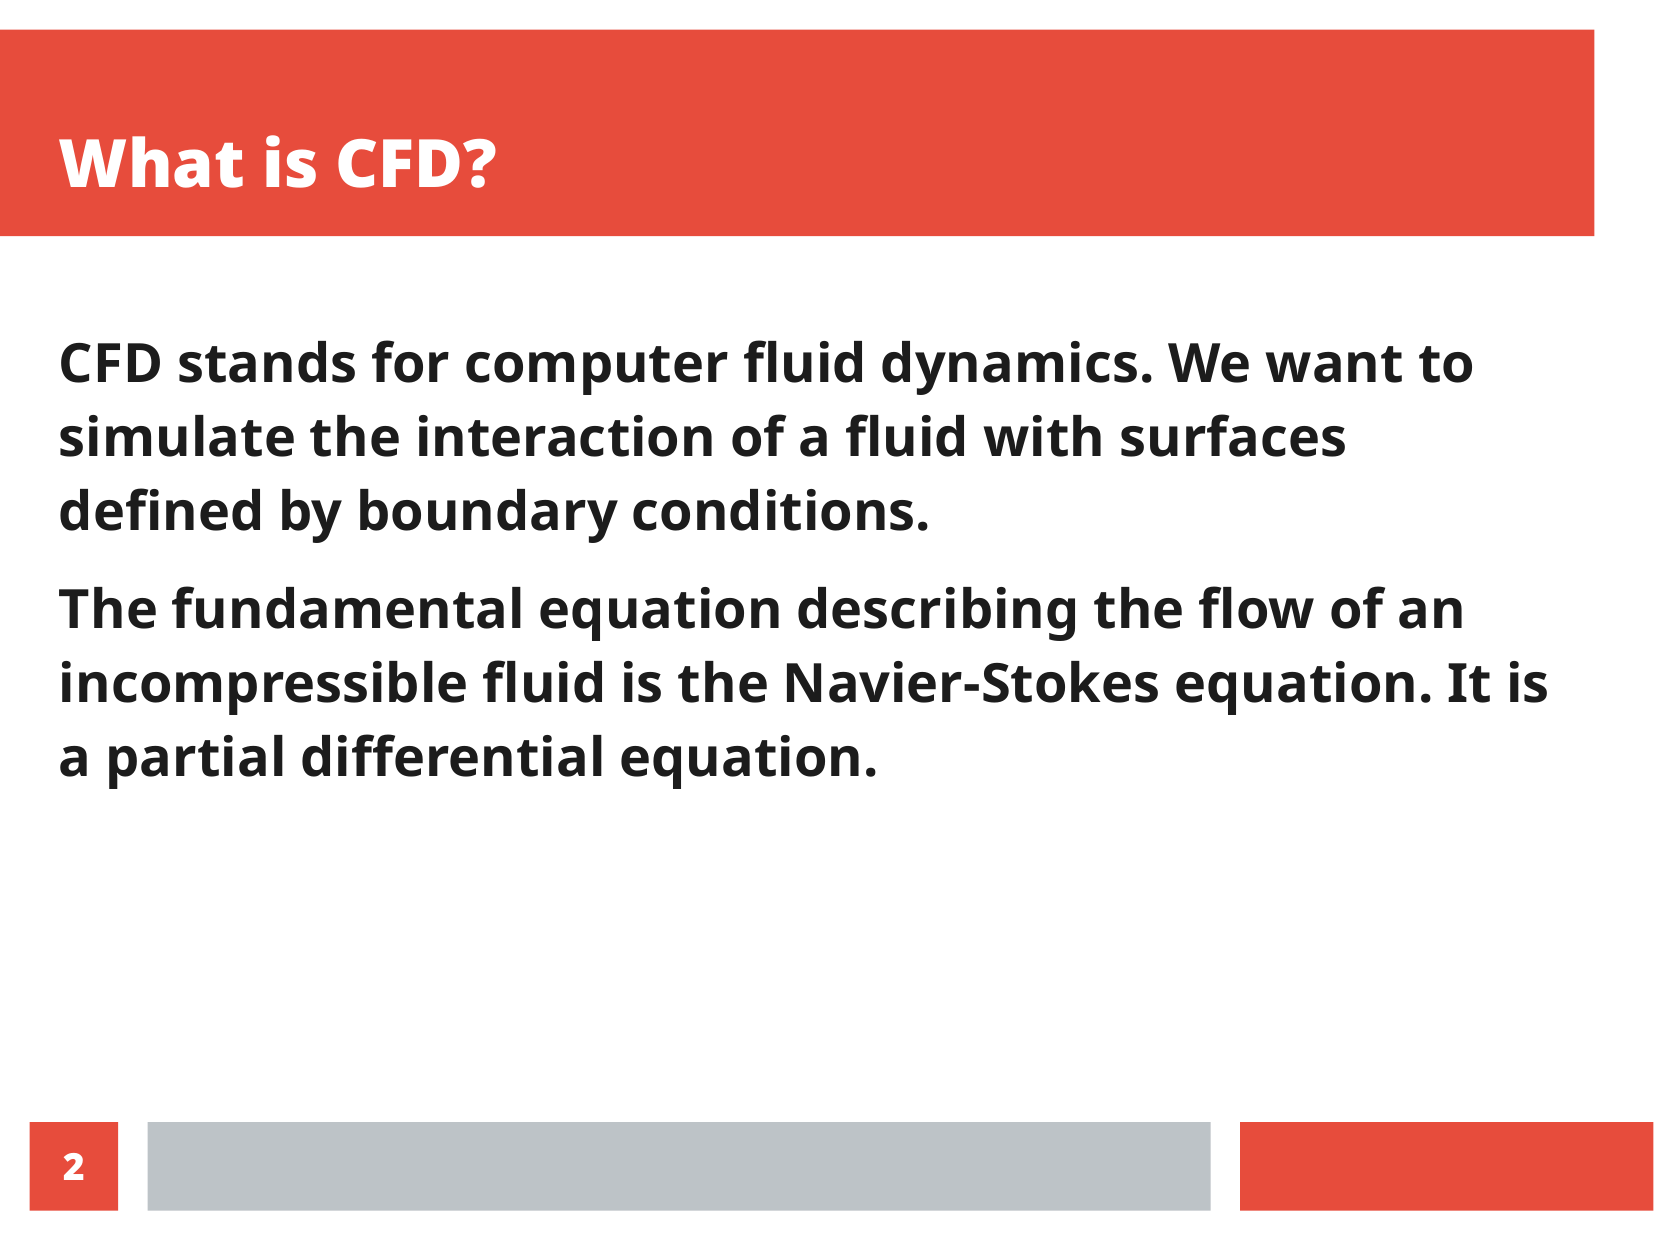

# What is CFD?
CFD stands for computer fluid dynamics. We want to simulate the interaction of a fluid with surfaces defined by boundary conditions.
The fundamental equation describing the flow of an incompressible fluid is the Navier-Stokes equation. It is a partial differential equation.
2